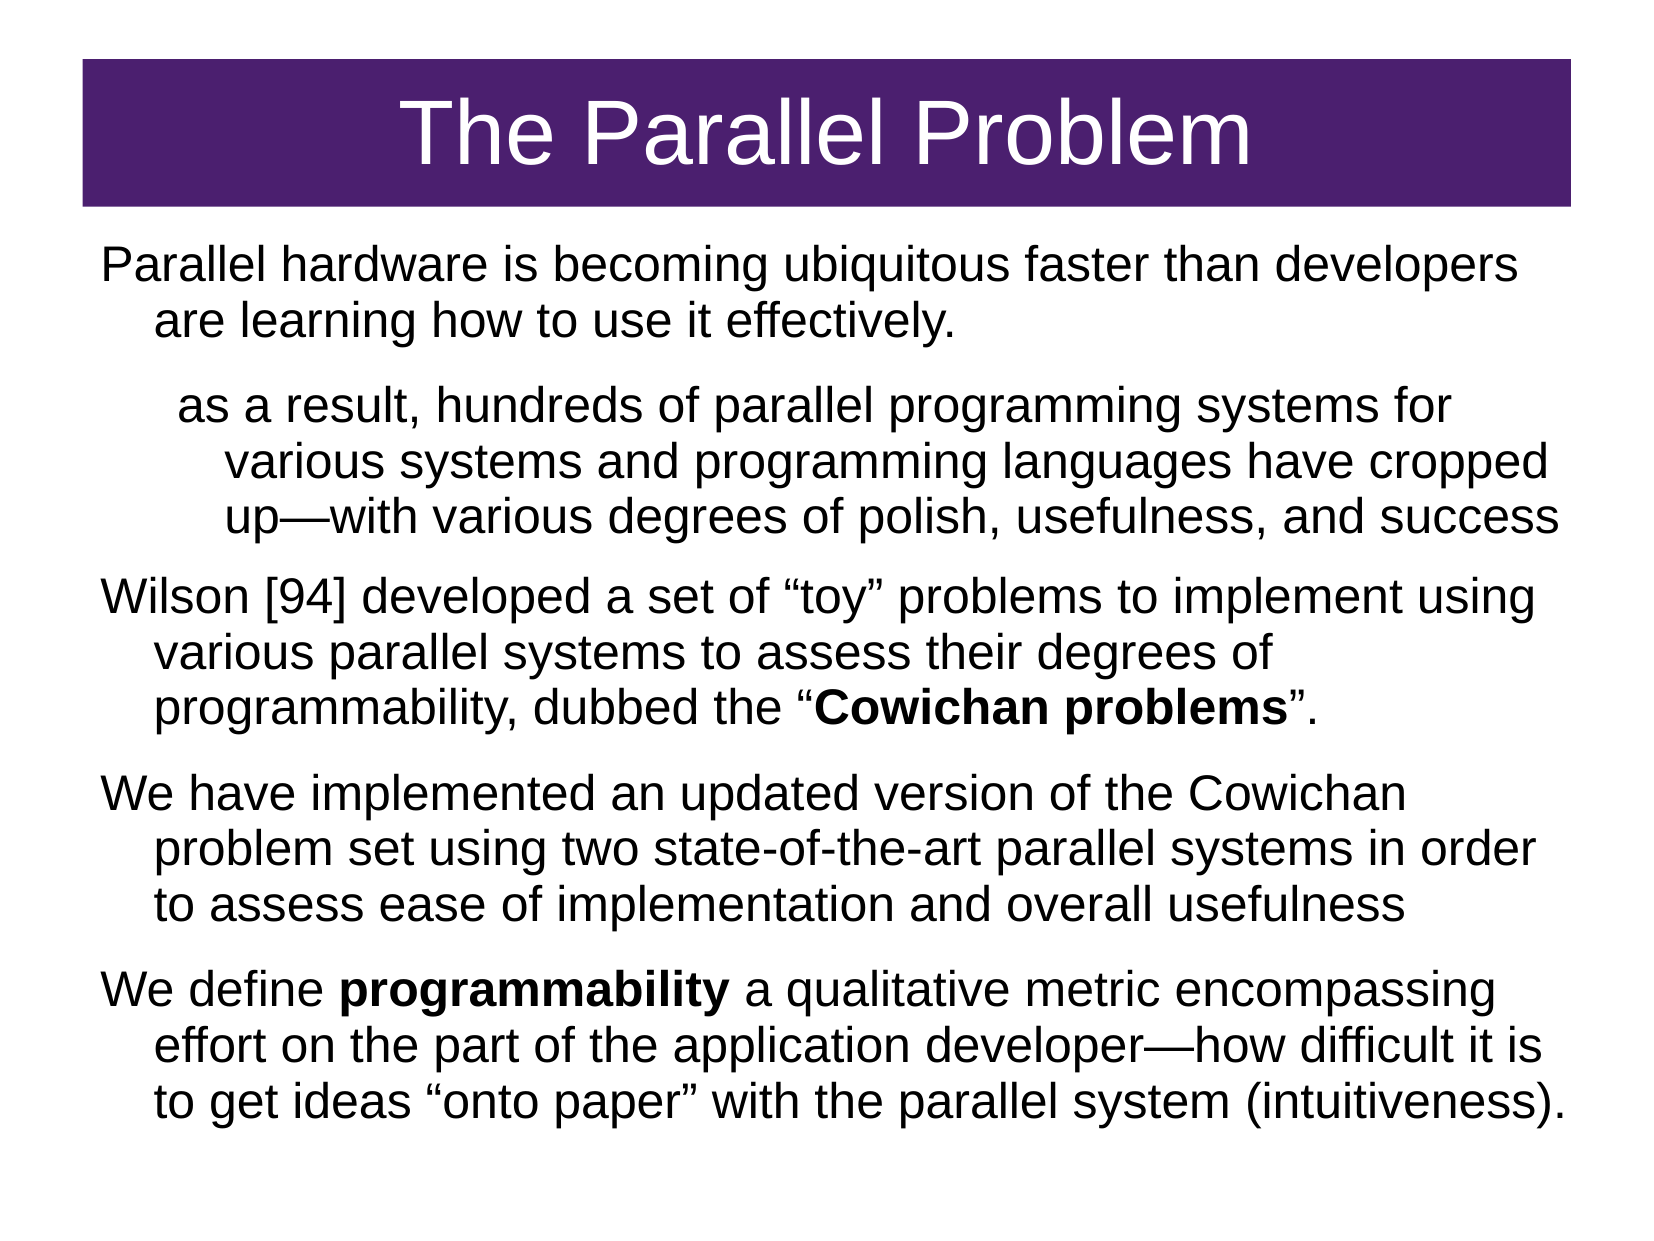

# The Parallel Problem
Parallel hardware is becoming ubiquitous faster than developers are learning how to use it effectively.
as a result, hundreds of parallel programming systems for various systems and programming languages have cropped up—with various degrees of polish, usefulness, and success
Wilson [94] developed a set of “toy” problems to implement using various parallel systems to assess their degrees of programmability, dubbed the “Cowichan problems”.
We have implemented an updated version of the Cowichan problem set using two state-of-the-art parallel systems in order to assess ease of implementation and overall usefulness
We define programmability a qualitative metric encompassing effort on the part of the application developer—how difficult it is to get ideas “onto paper” with the parallel system (intuitiveness).